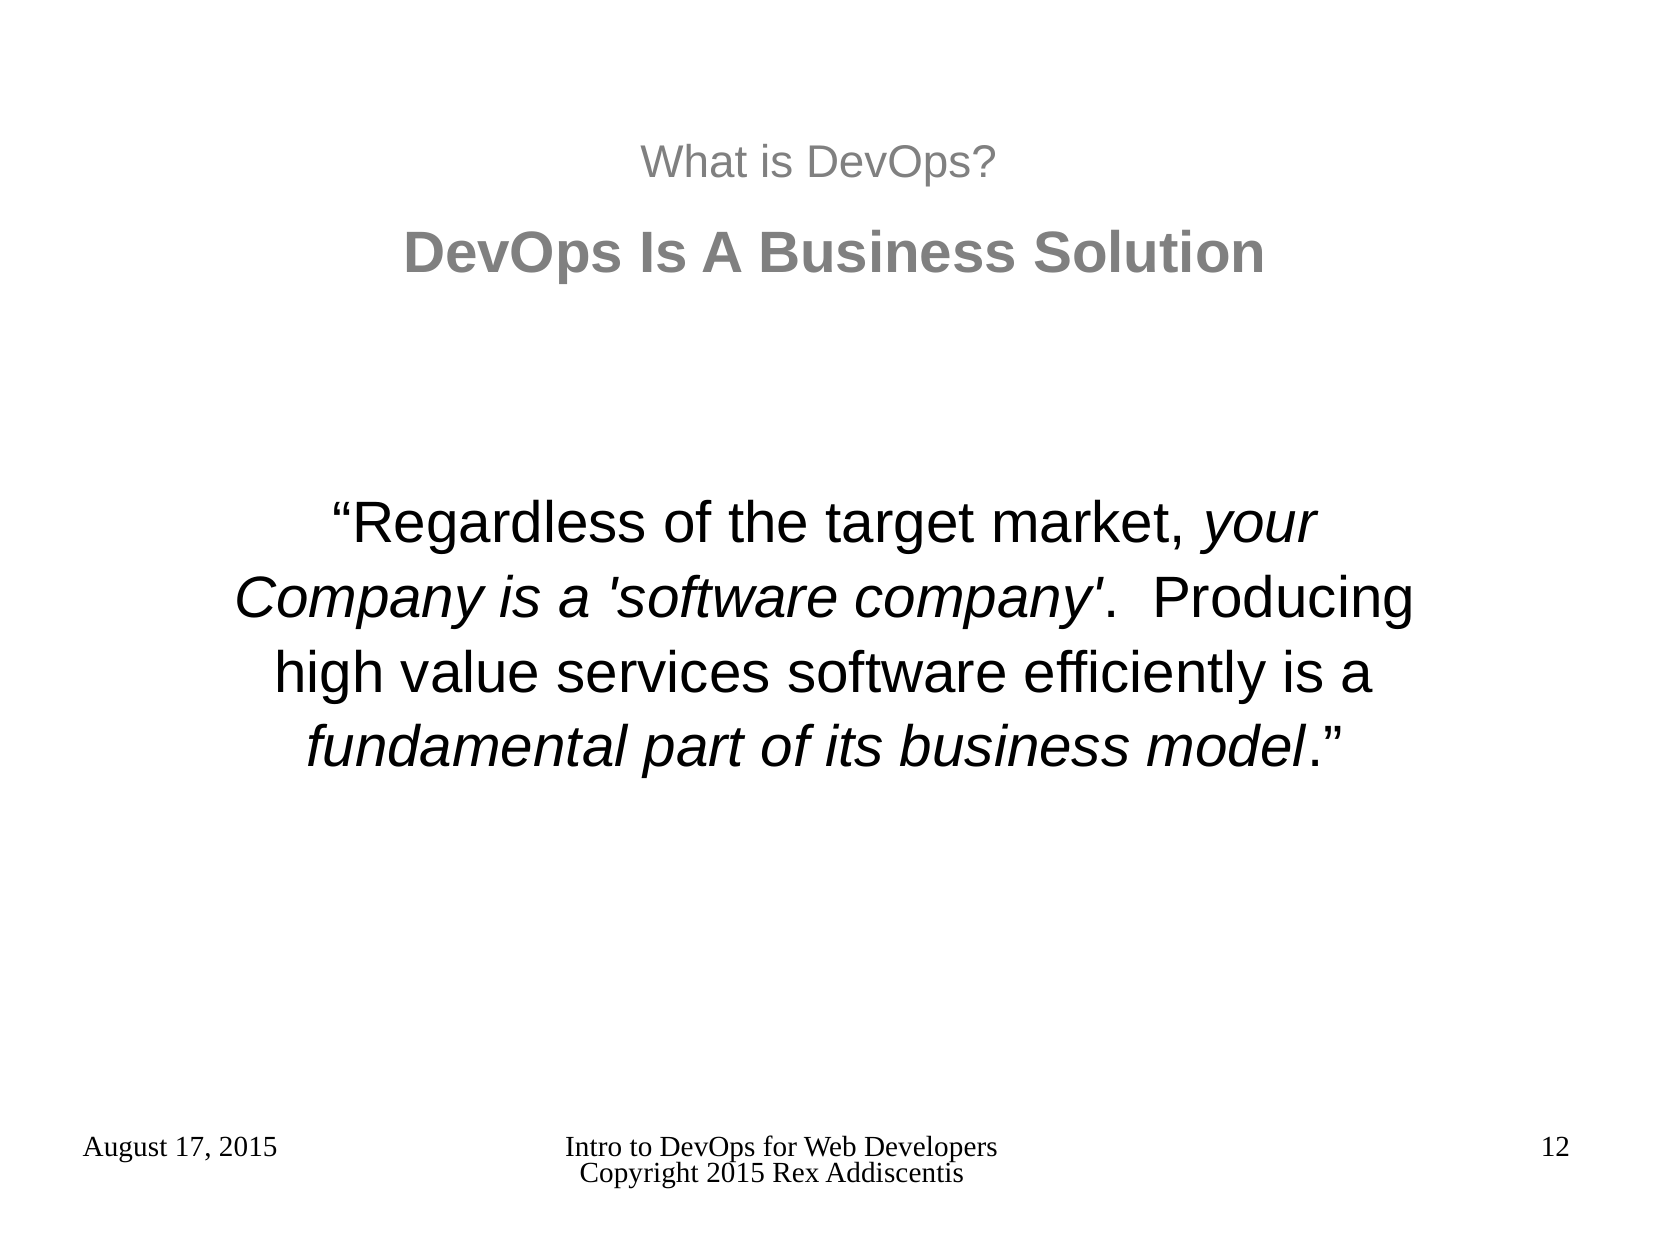

What is DevOps?
 DevOps Is A Business Solution
# “Regardless of the target market, your Company is a 'software company'. Producing high value services software efficiently is a fundamental part of its business model.”
August 17, 2015
Intro to DevOps for Web Developers Copyright 2015 Rex Addiscentis
12